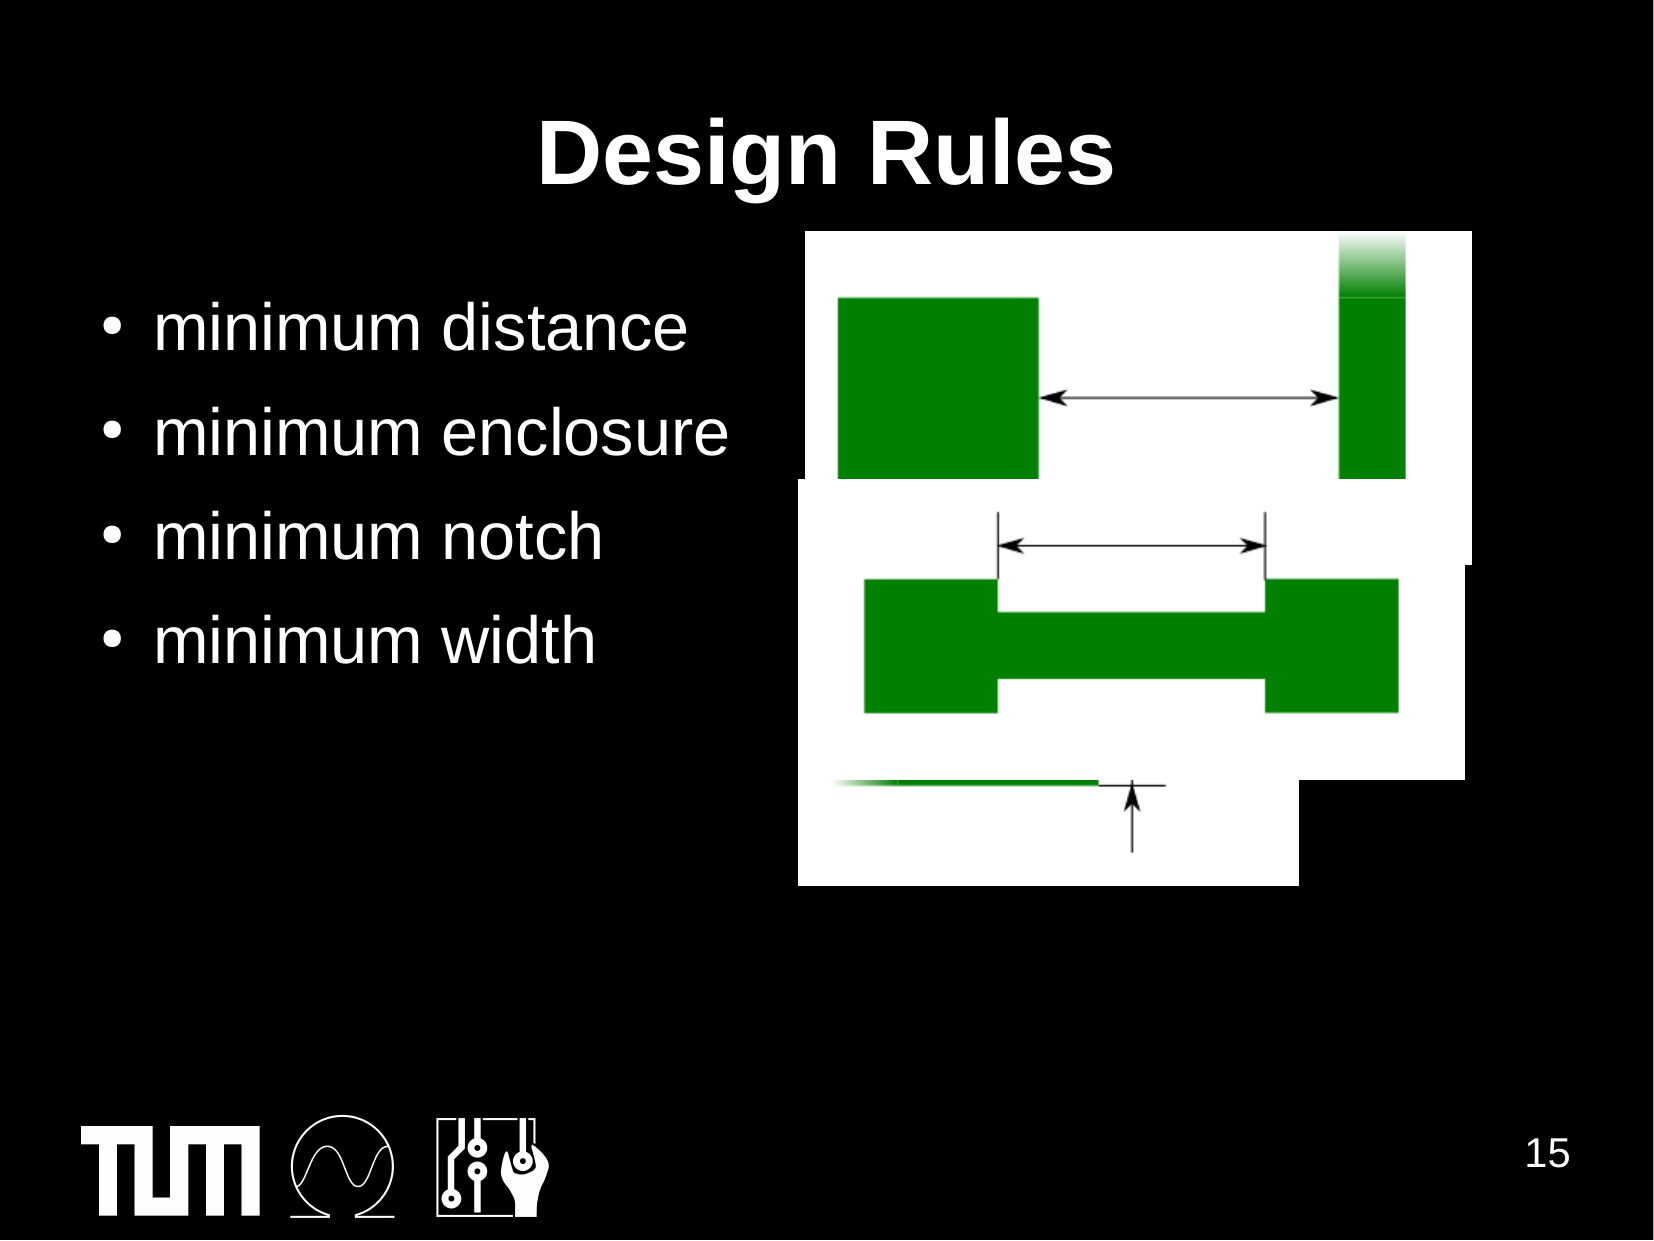

# Design Rules
minimum distance
minimum enclosure
minimum notch
minimum width
15